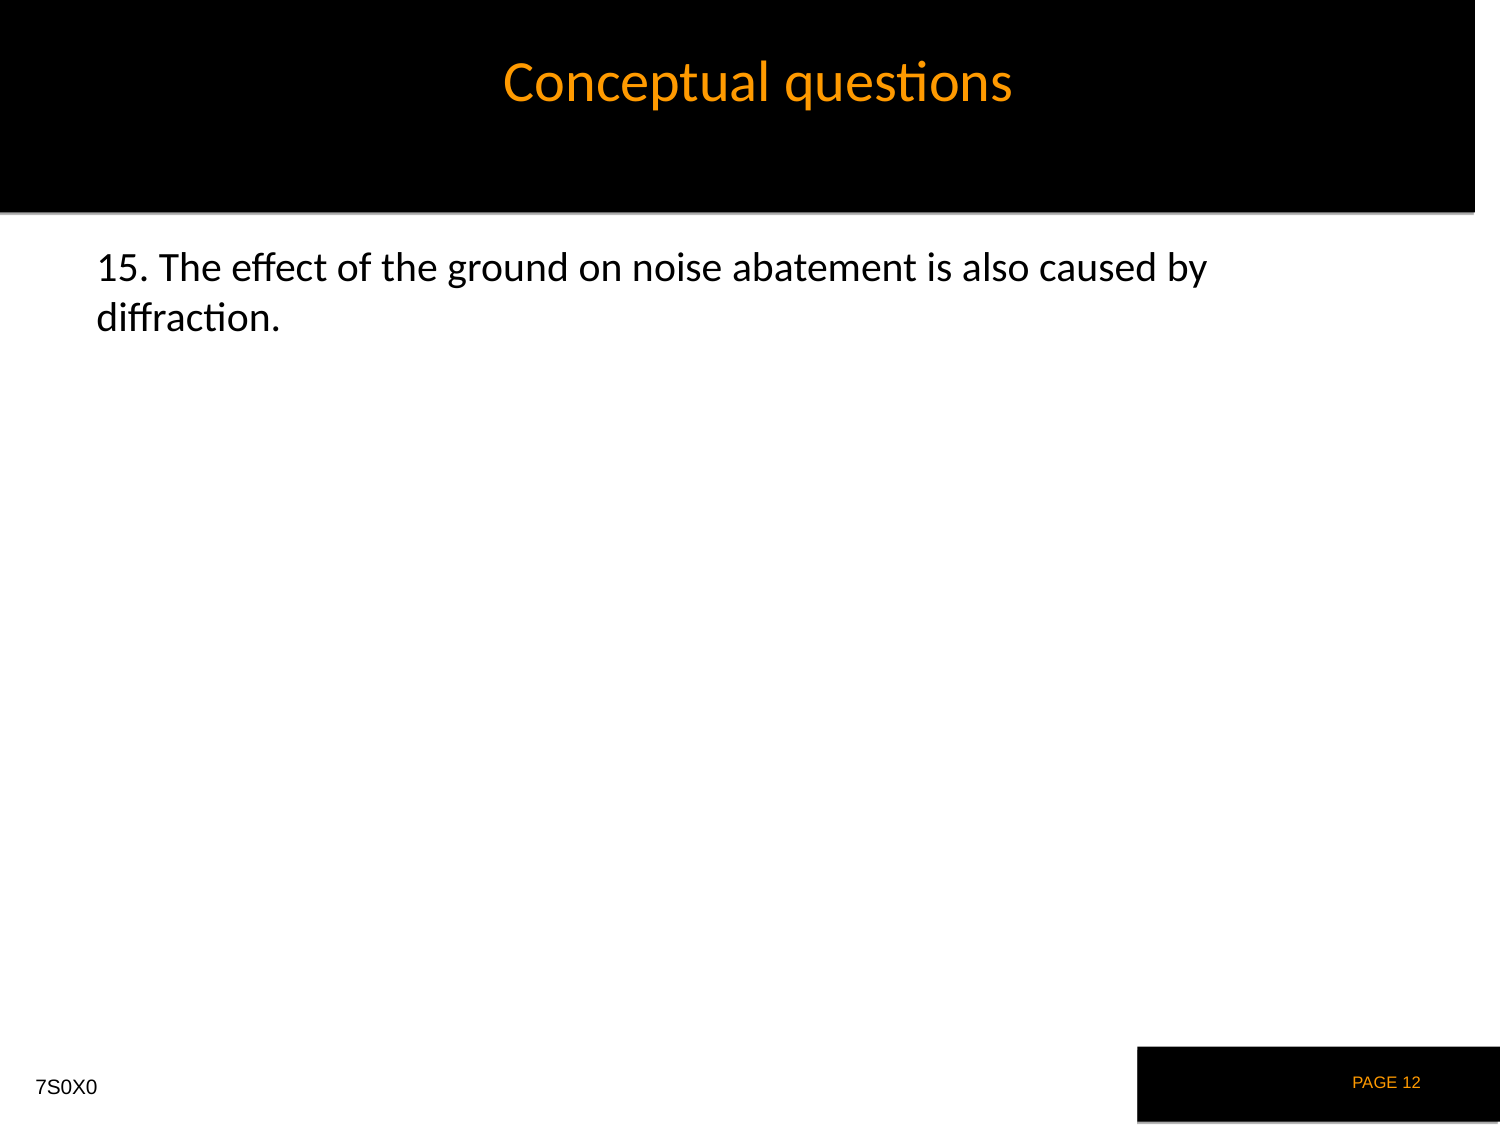

# Conceptual questions
15. The effect of the ground on noise abatement is also caused by diffraction.
PAGE 12
7S0X0
2017/02/09
PAGE